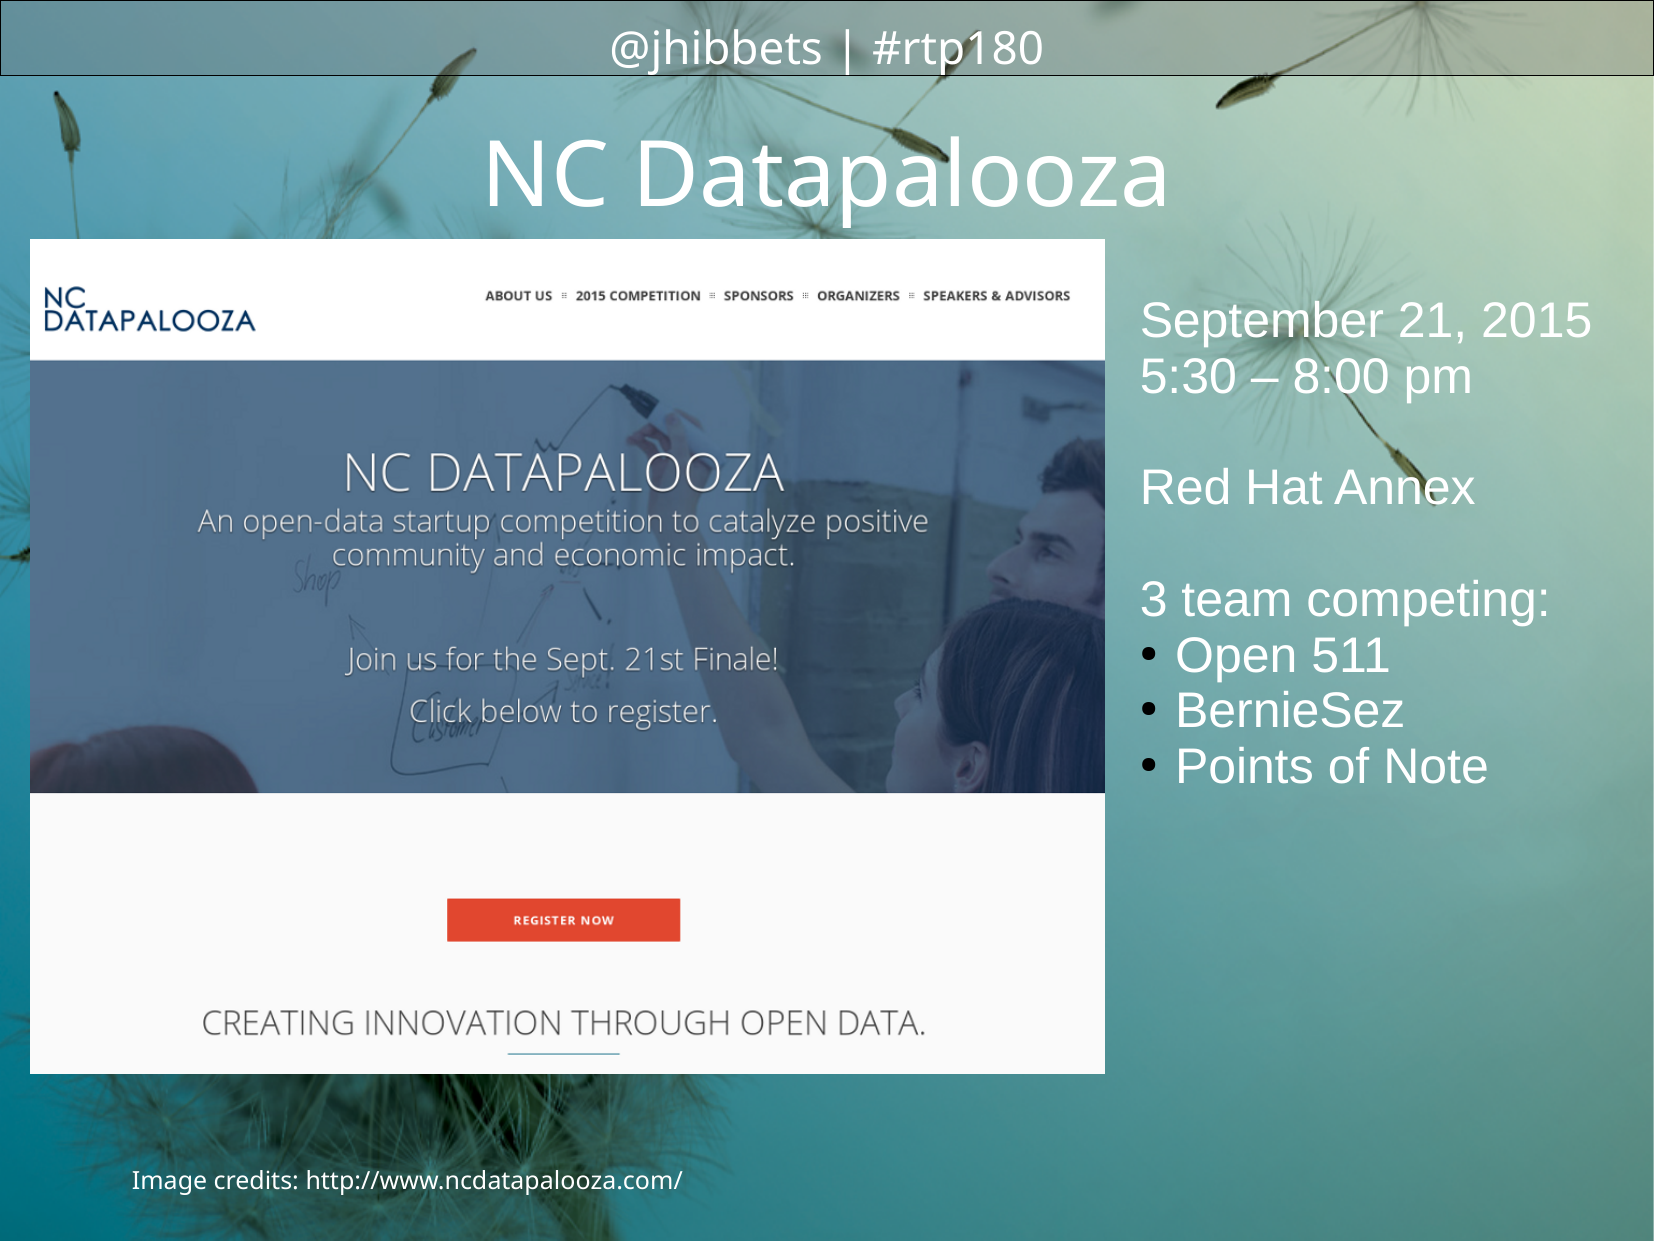

# NC Datapalooza
September 21, 2015
5:30 – 8:00 pm
Red Hat Annex
3 team competing:
Open 511
BernieSez
Points of Note
Image credits: http://www.ncdatapalooza.com/